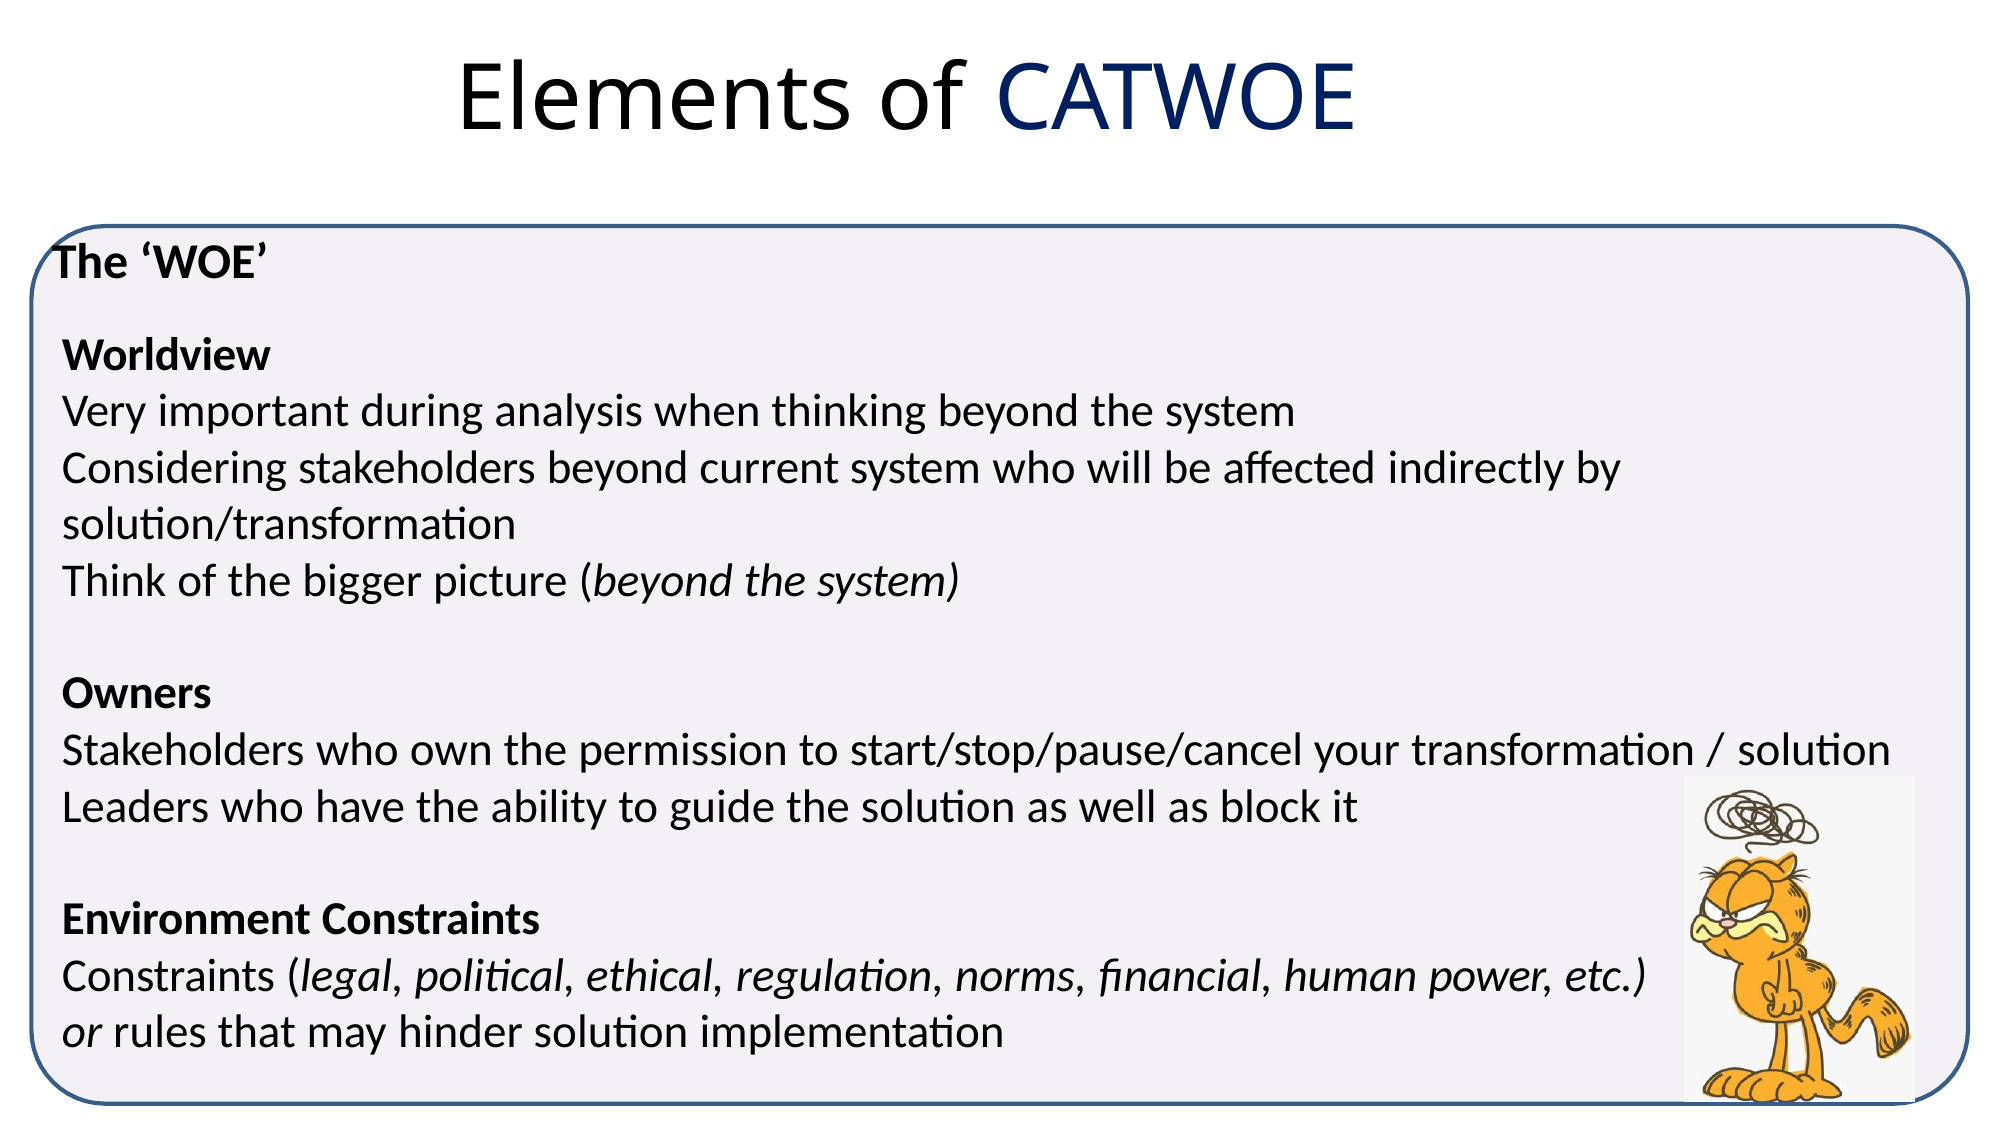

# Elements of CATWOE
The ‘WOE’
Worldview
Very important during analysis when thinking beyond the system
Considering stakeholders beyond current system who will be affected indirectly by solution/transformation
Think of the bigger picture (beyond the system)
Owners
Stakeholders who own the permission to start/stop/pause/cancel your transformation / solution
Leaders who have the ability to guide the solution as well as block it
Environment Constraints
Constraints (legal, political, ethical, regulation, norms, financial, human power, etc.) or rules that may hinder solution implementation